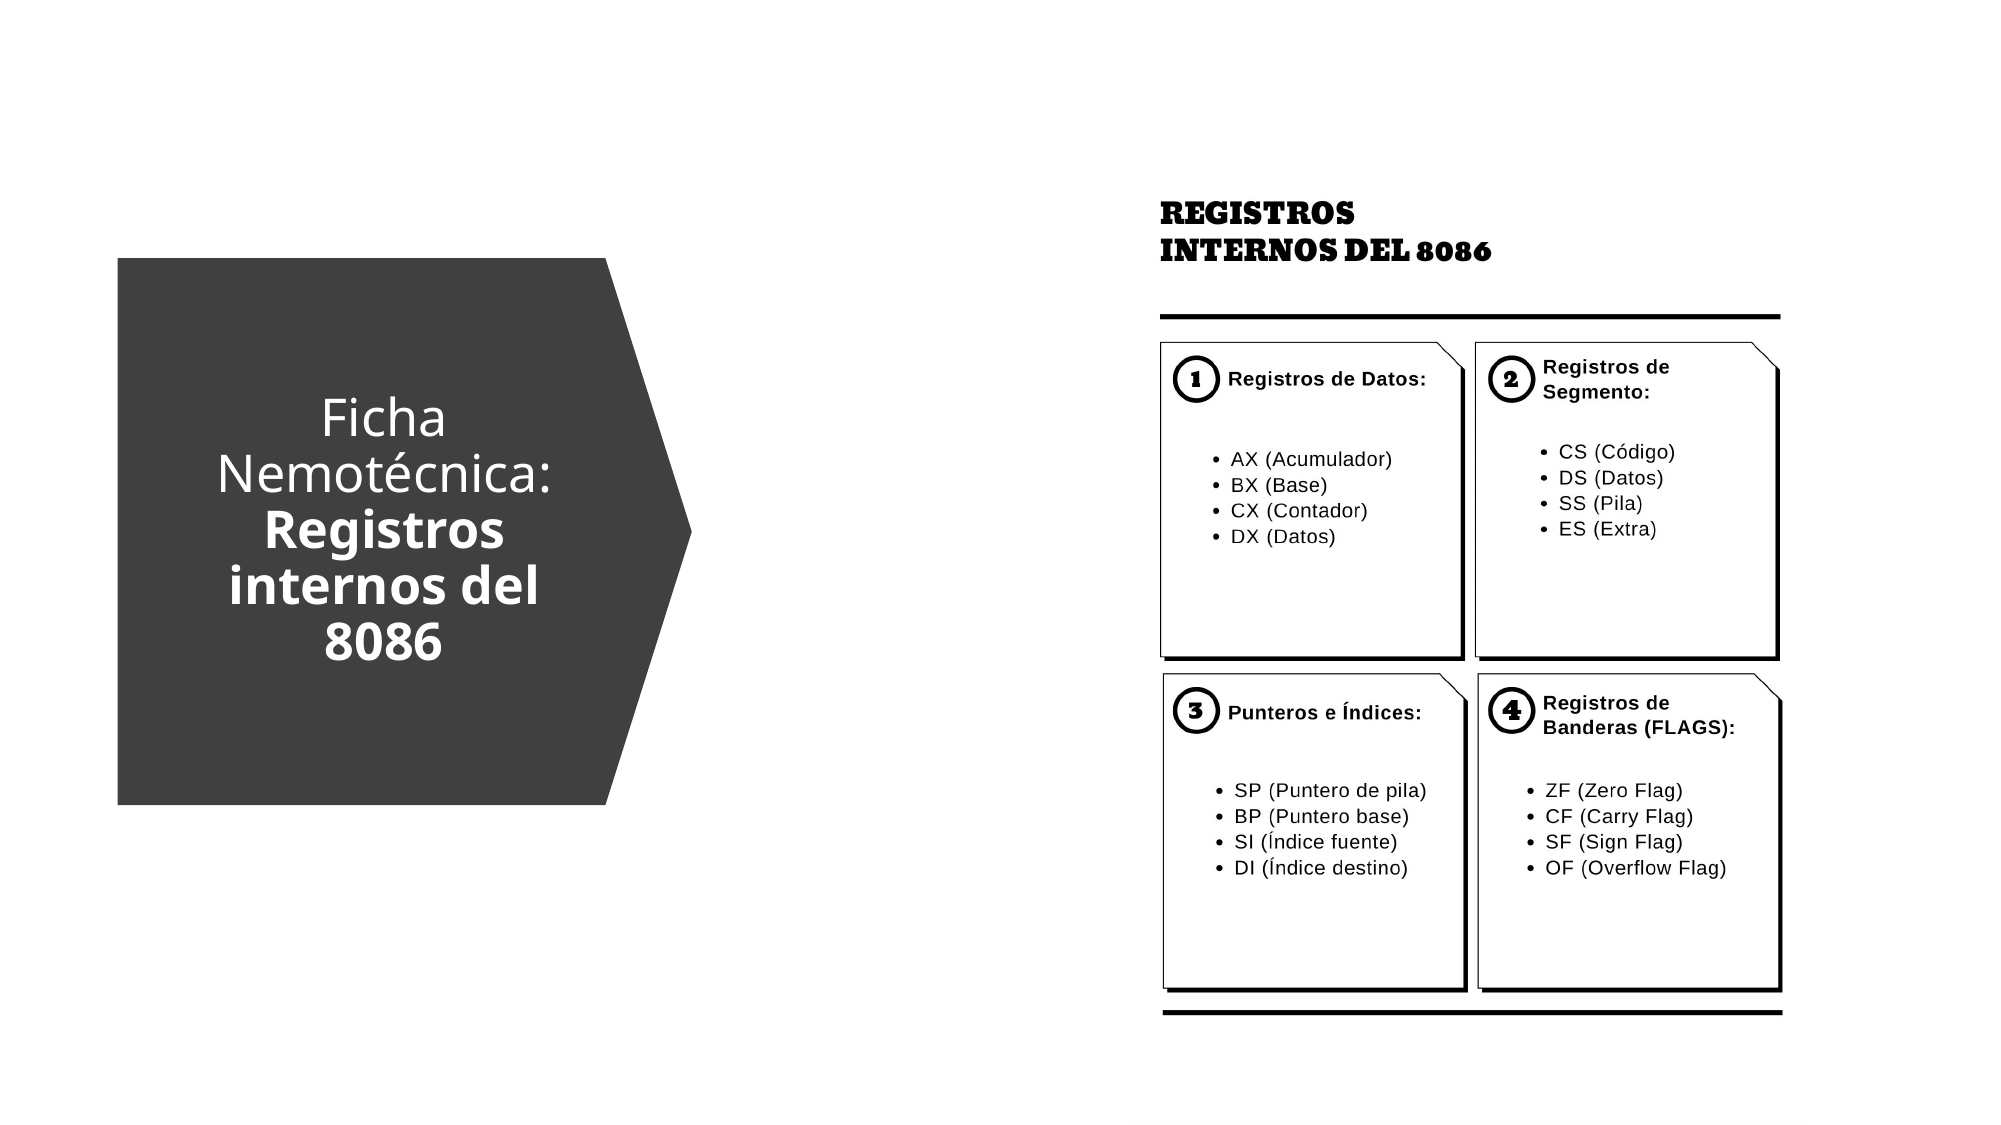

# Ficha Nemotécnica: Registros internos del 8086